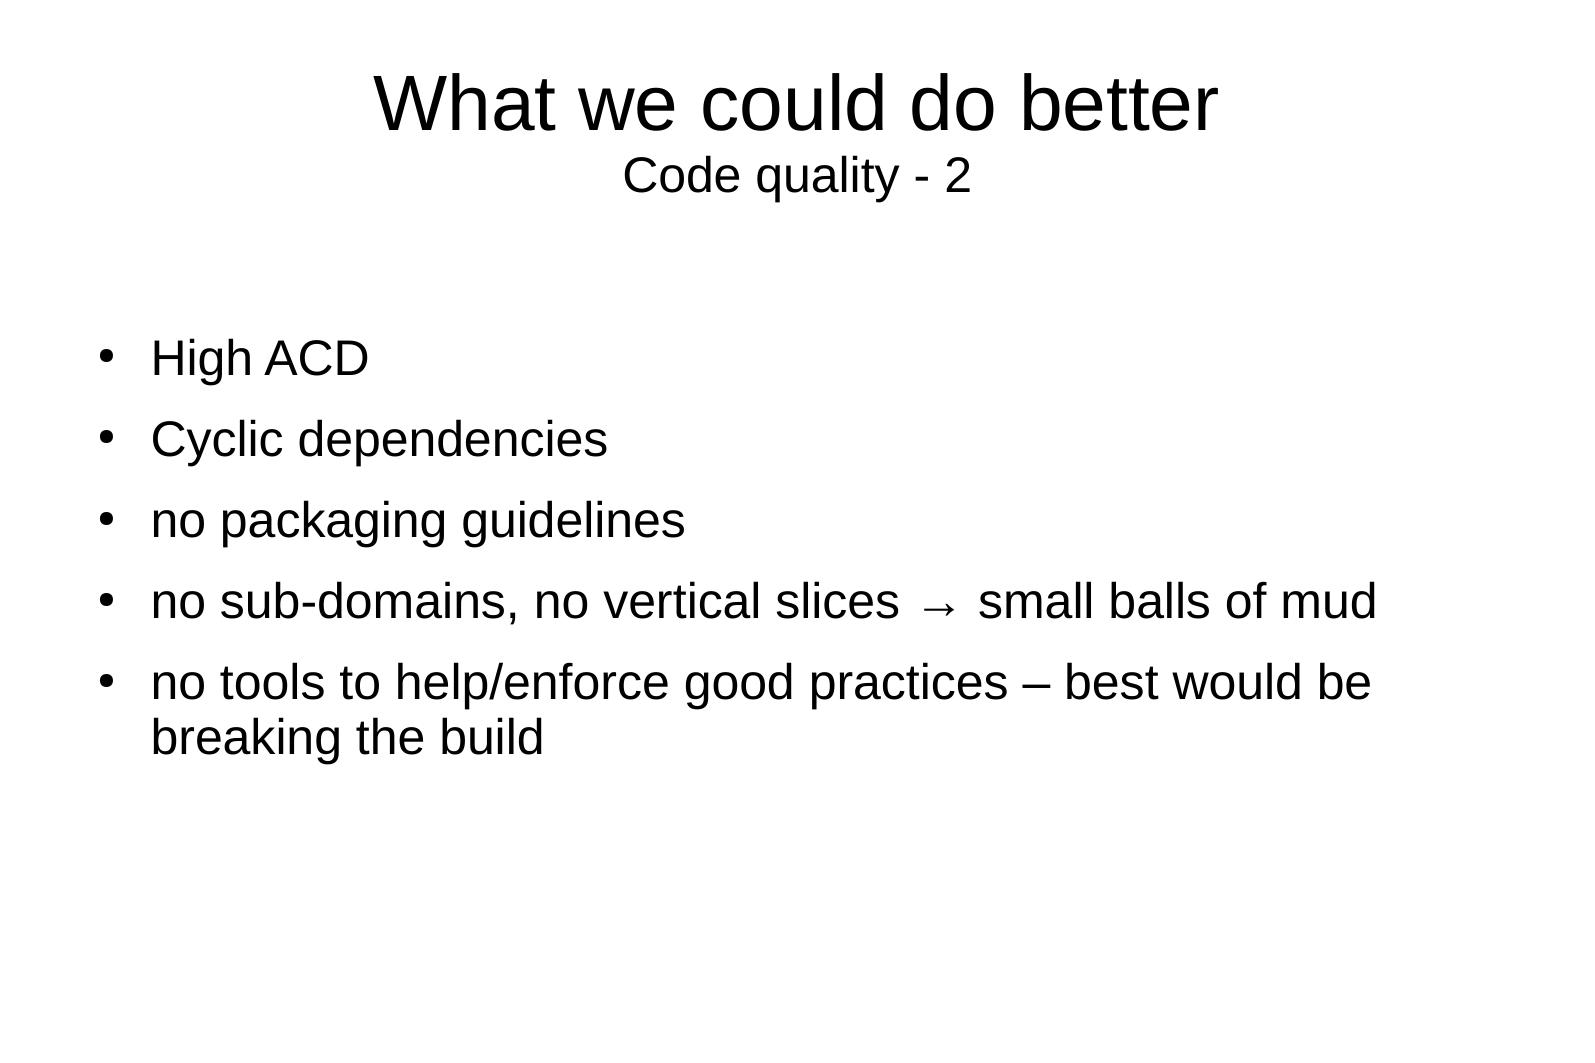

# What we could do better Code quality - 2
High ACD
Cyclic dependencies
no packaging guidelines
no sub-domains, no vertical slices → small balls of mud
no tools to help/enforce good practices – best would be breaking the build